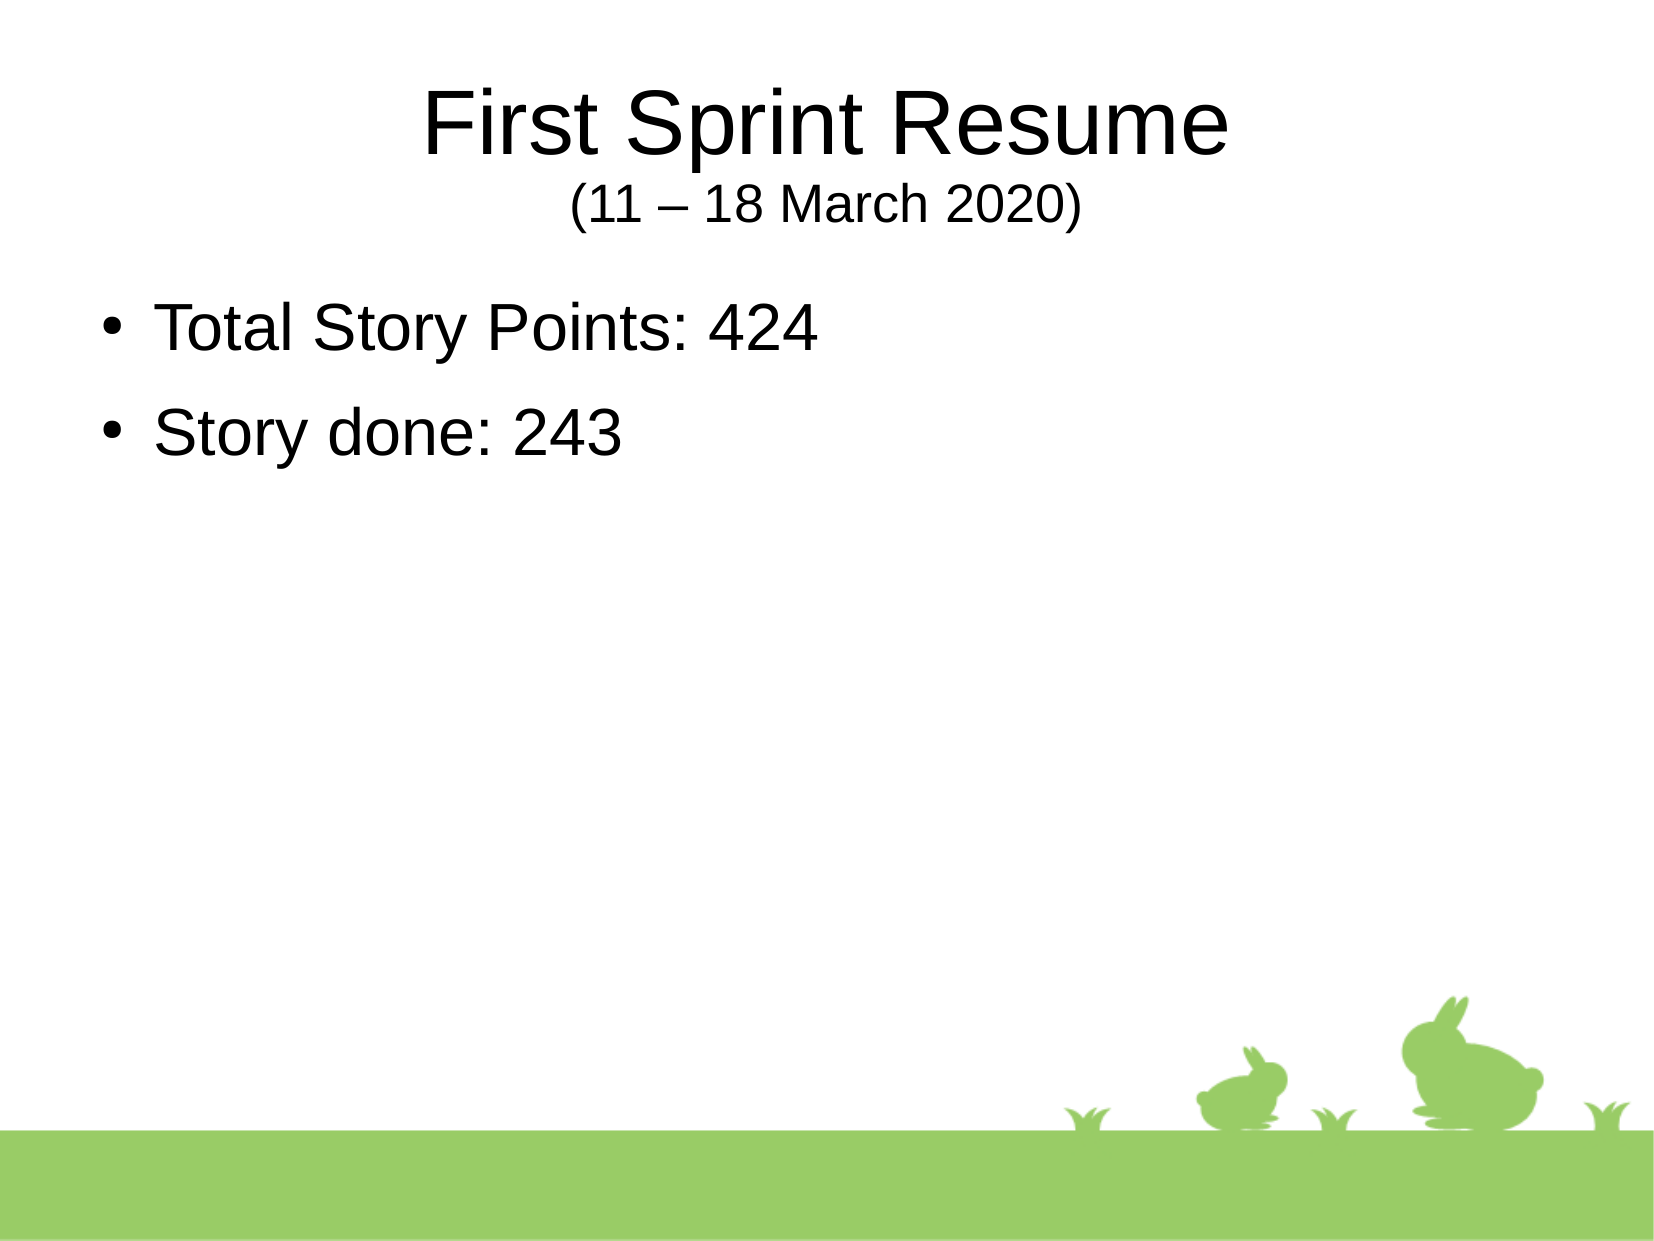

# First Sprint Resume (11 – 18 March 2020)
Total Story Points: 424
Story done: 243